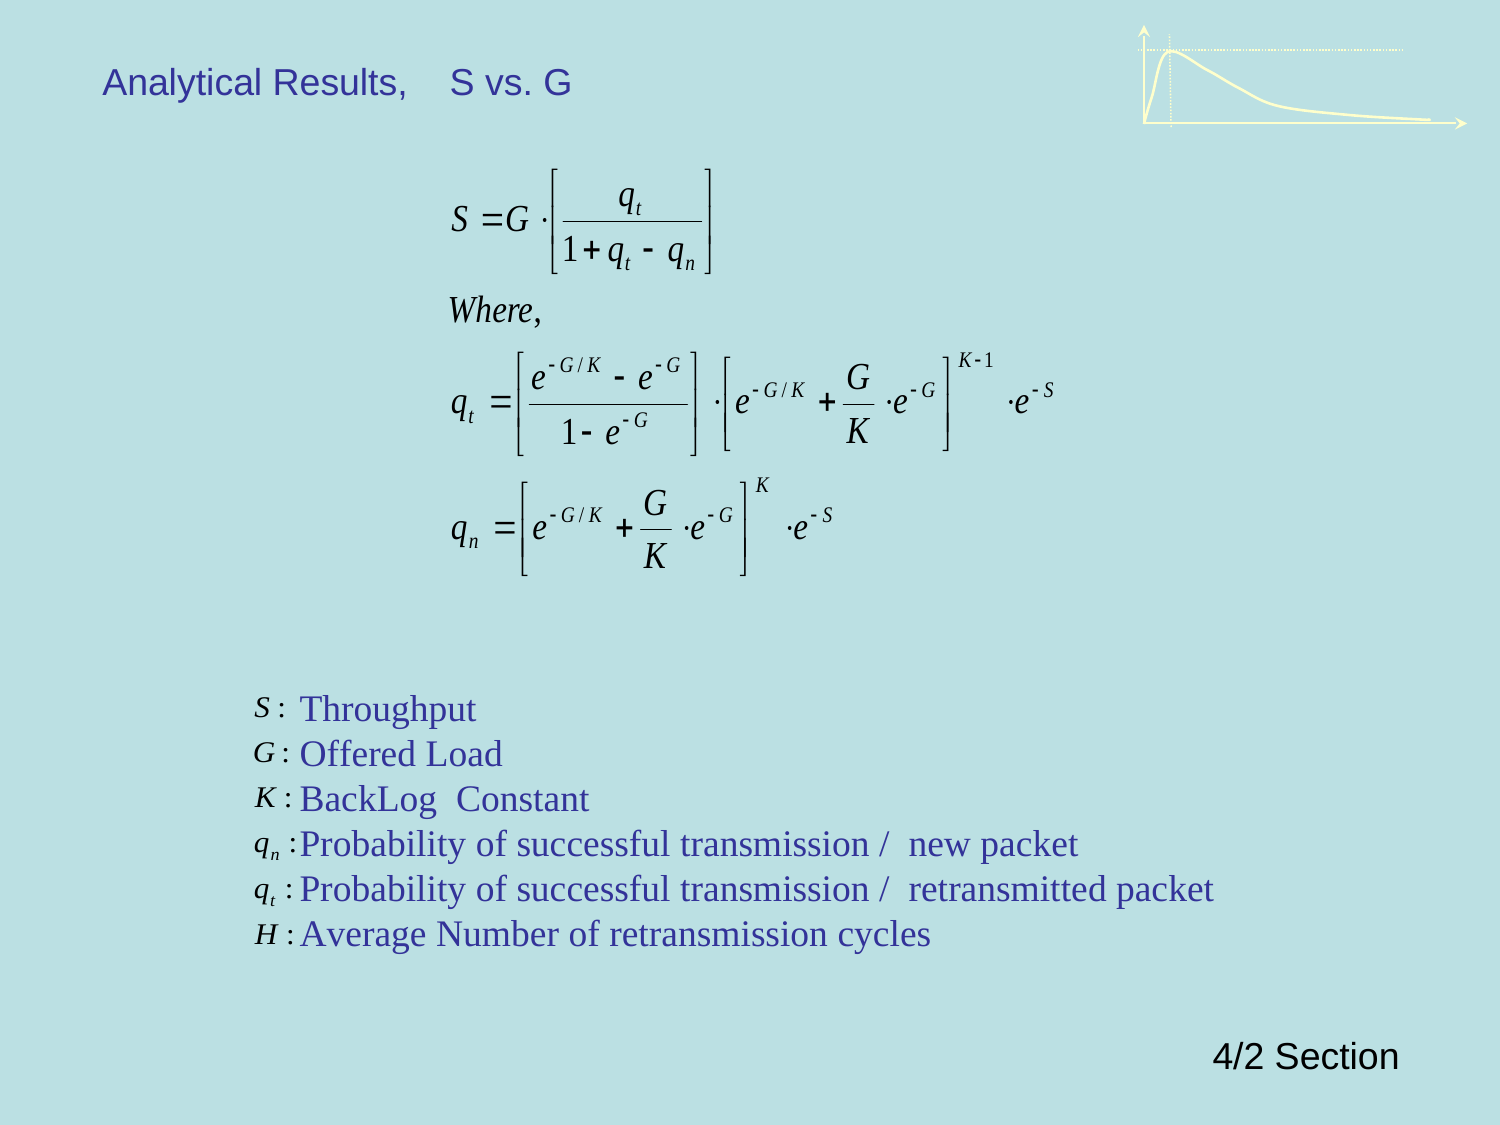

Analytical Results, S vs. G
Throughput
Offered Load
BackLog Constant
Probability of successful transmission / new packet
Probability of successful transmission / retransmitted packet
Average Number of retransmission cycles
4/2 Section